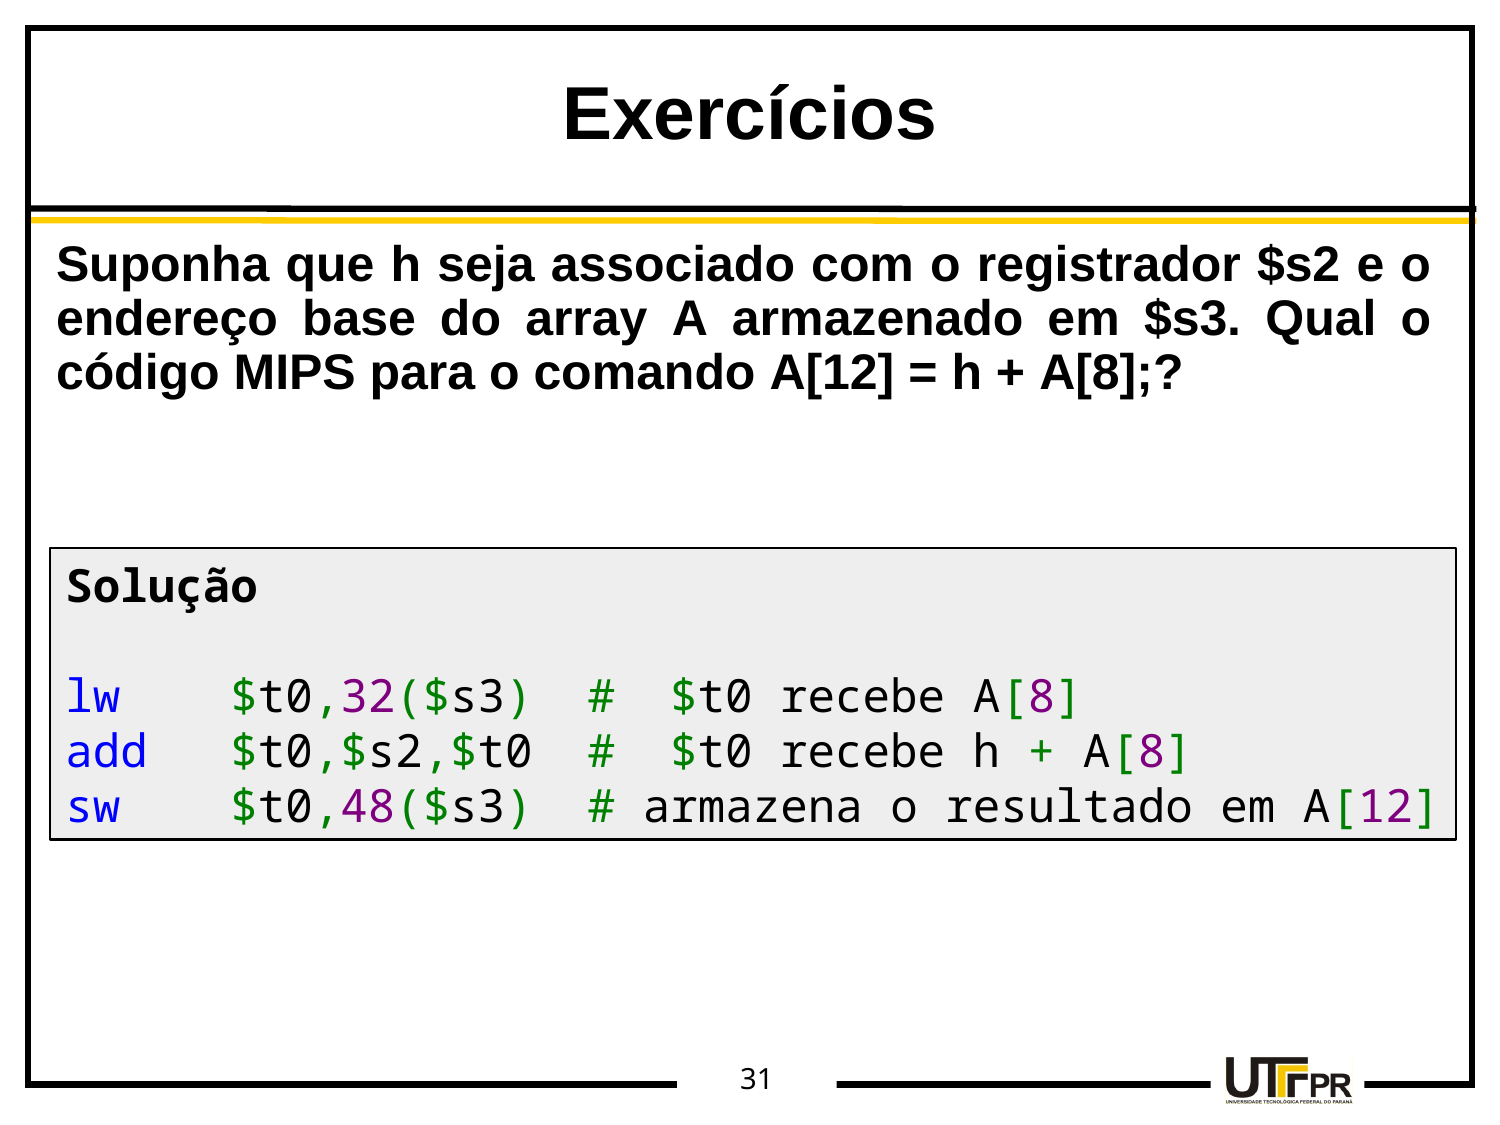

#
Exercícios
Suponha que h seja associado com o registrador $s2 e o endereço base do array A armazenado em $s3. Qual o código MIPS para o comando A[12] = h + A[8];?
Solução
lw $t0,32($s3) # $t0 recebe A[8]
add $t0,$s2,$t0 # $t0 recebe h + A[8]
sw $t0,48($s3) # armazena o resultado em A[12]